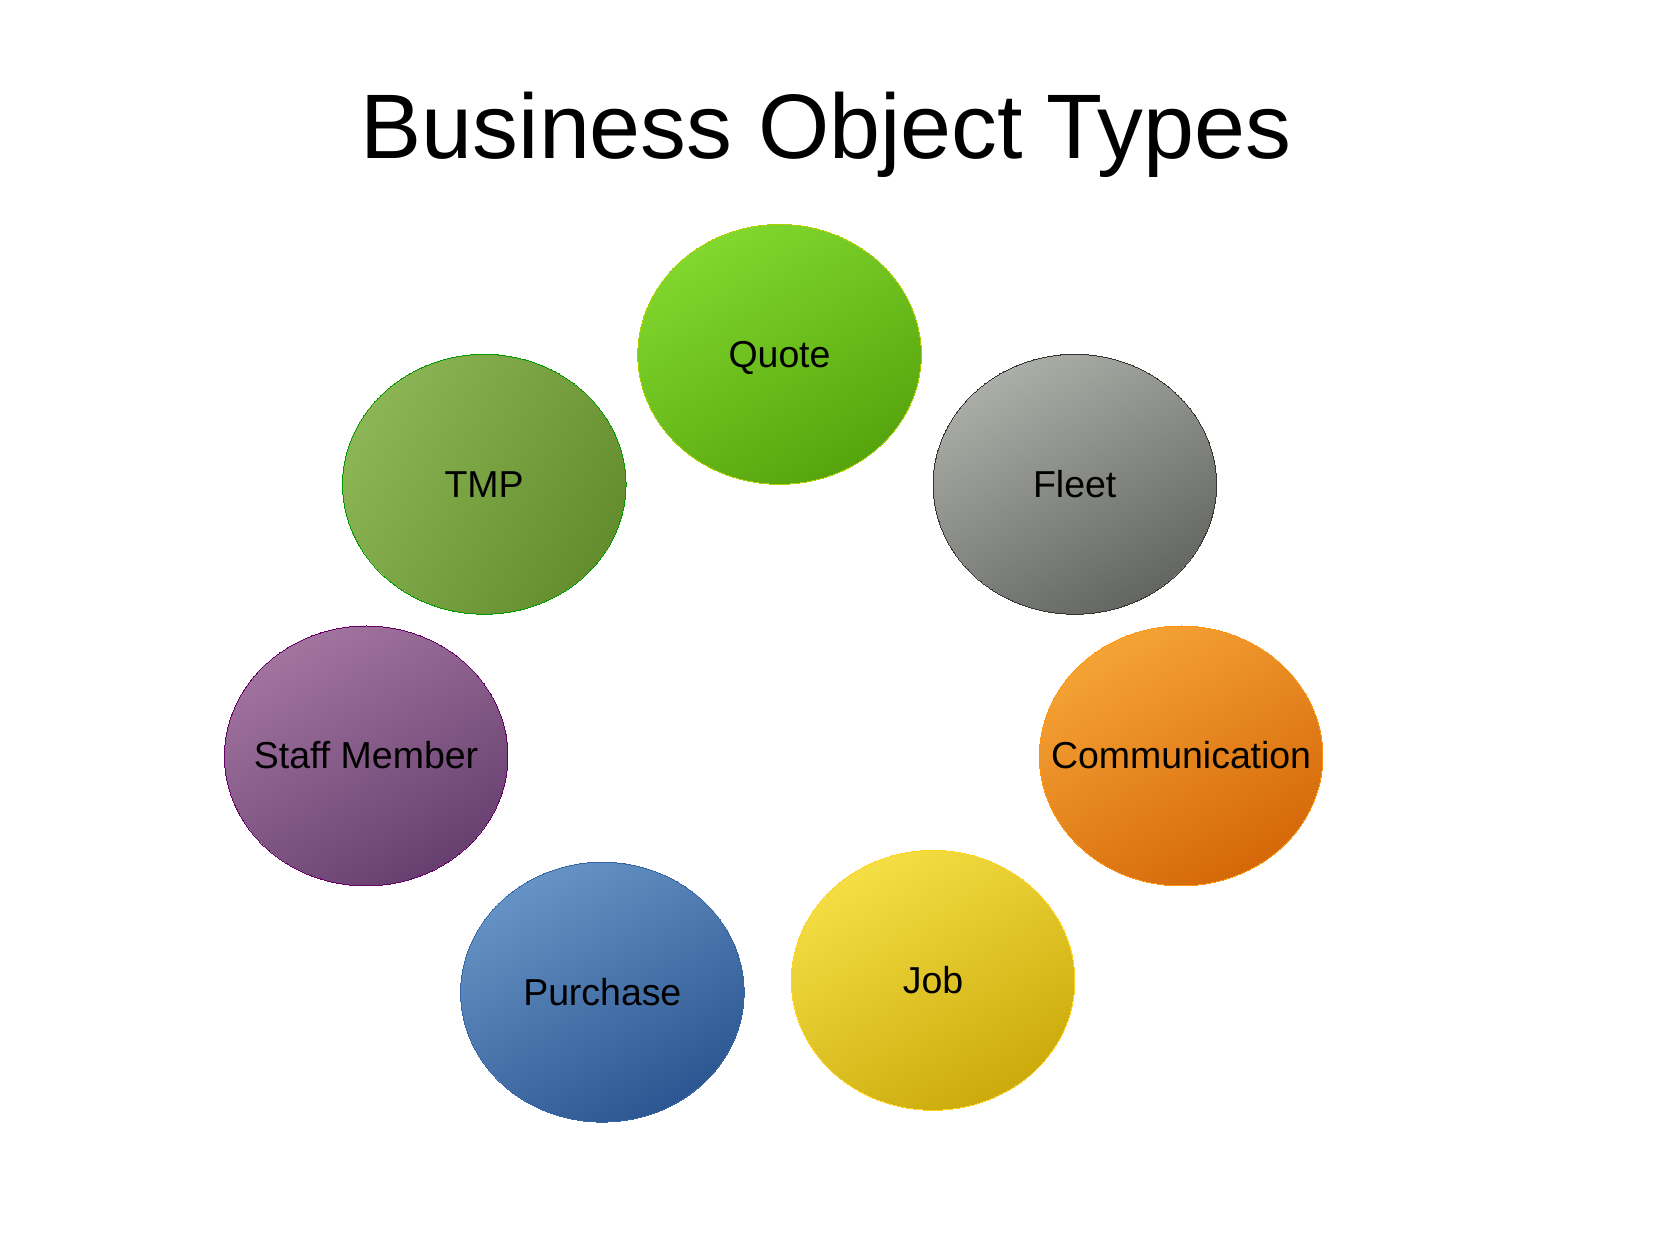

# Business Object Types
Quote
TMP
Fleet
Staff Member
Communication
Job
Purchase